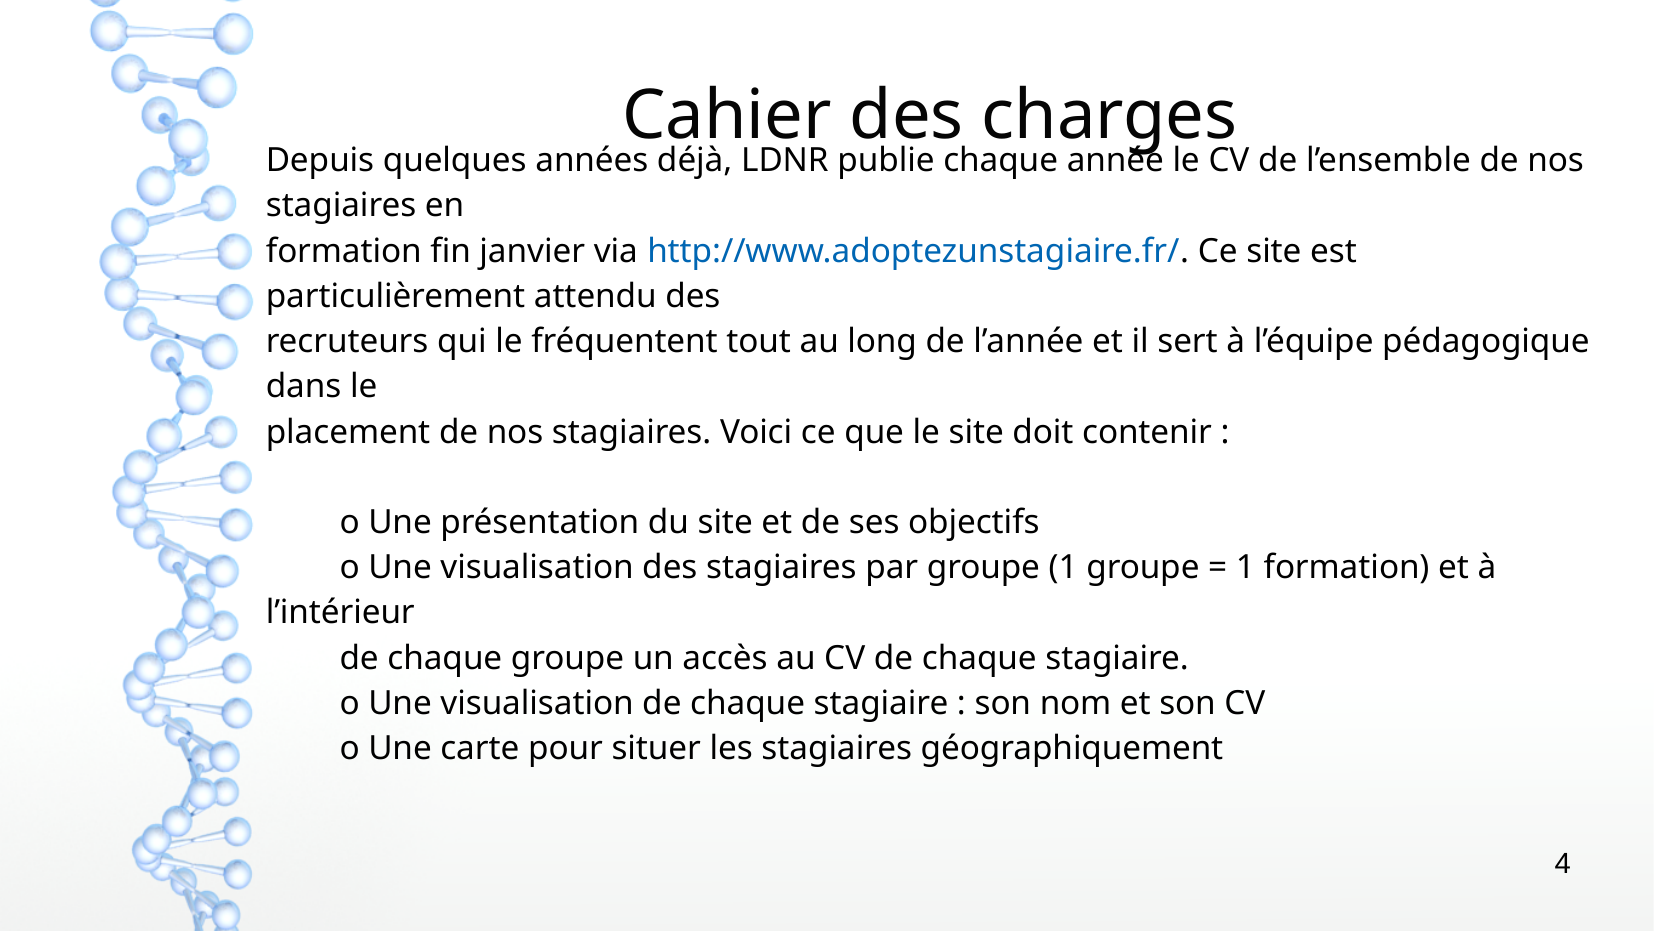

# Cahier des charges
Depuis quelques années déjà, LDNR publie chaque année le CV de l’ensemble de nos stagiaires en
formation fin janvier via http://www.adoptezunstagiaire.fr/. Ce site est particulièrement attendu des
recruteurs qui le fréquentent tout au long de l’année et il sert à l’équipe pédagogique dans le
placement de nos stagiaires. Voici ce que le site doit contenir :
	o Une présentation du site et de ses objectifs
	o Une visualisation des stagiaires par groupe (1 groupe = 1 formation) et à l’intérieur
	de chaque groupe un accès au CV de chaque stagiaire.
	o Une visualisation de chaque stagiaire : son nom et son CV
	o Une carte pour situer les stagiaires géographiquement
4